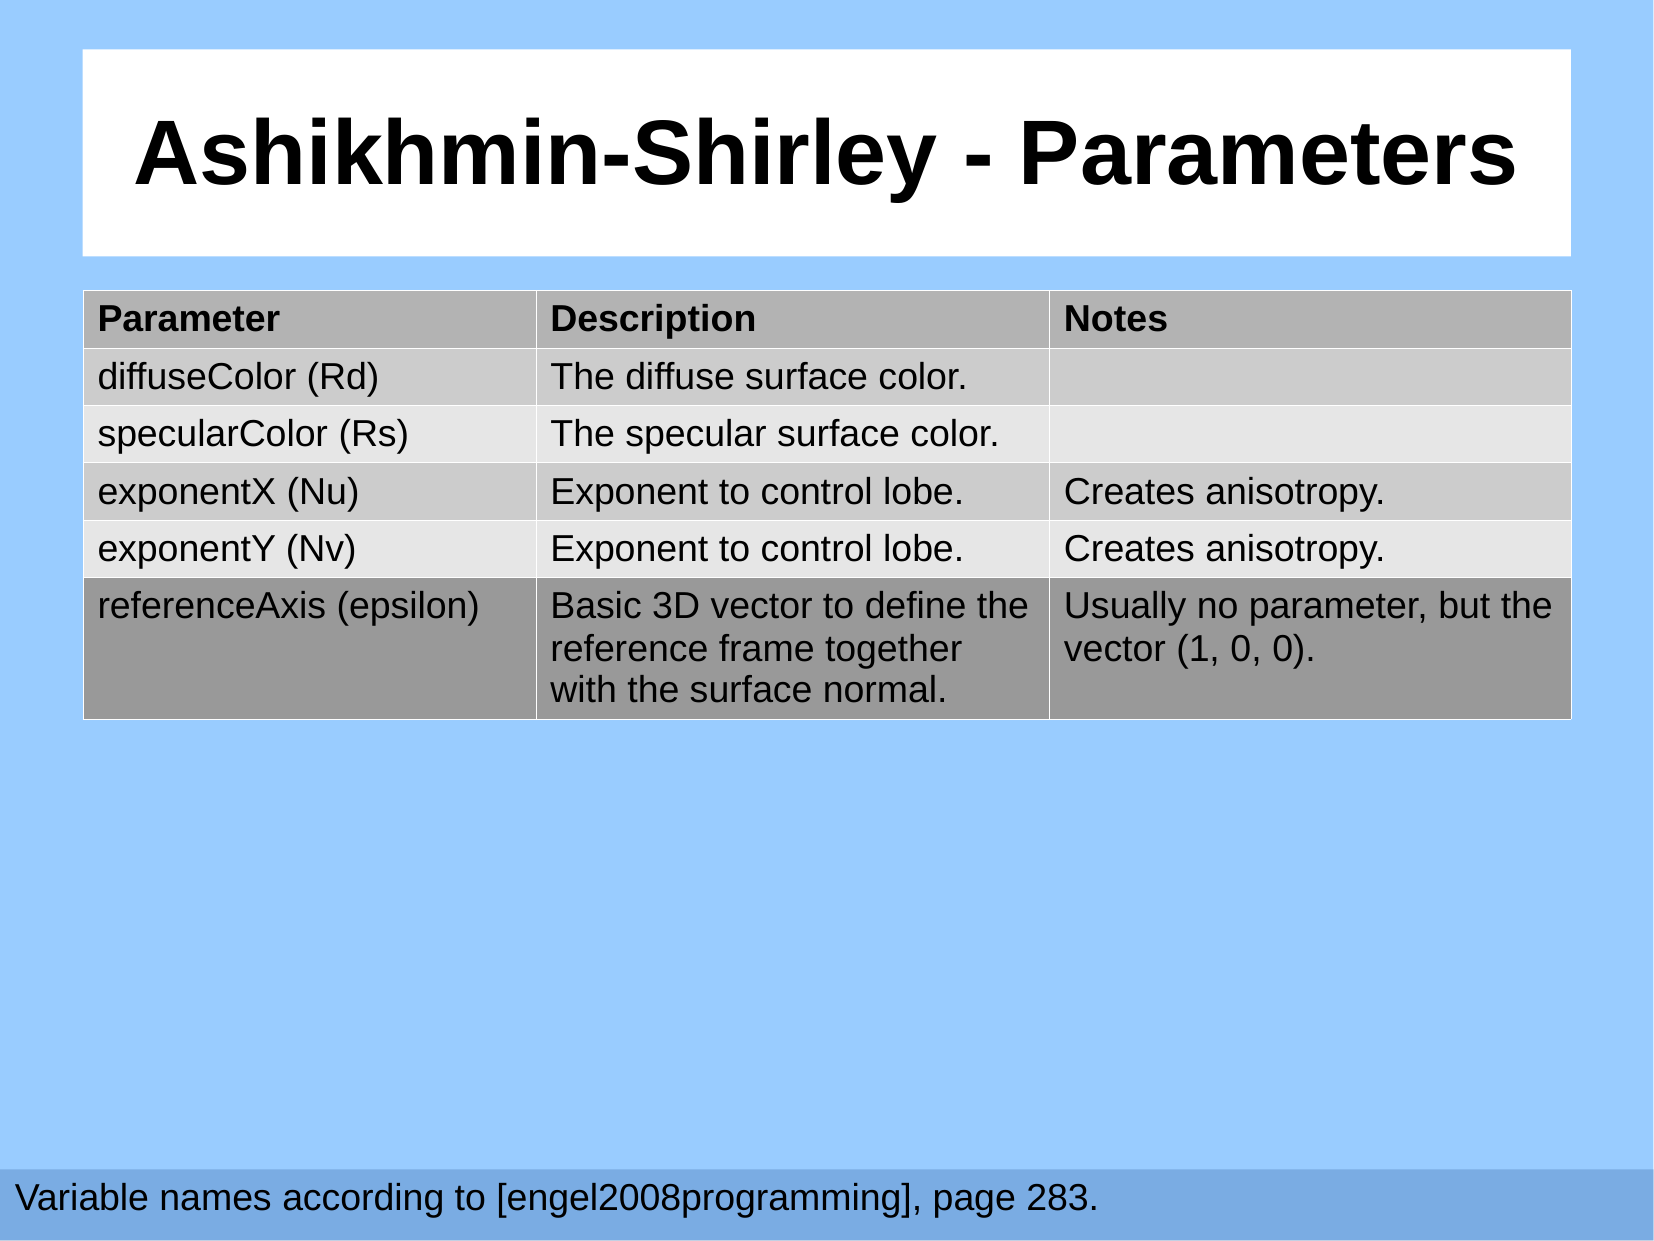

# Ashikhmin-Shirley - Parameters
| Parameter | Description | Notes |
| --- | --- | --- |
| diffuseColor (Rd) | The diffuse surface color. | |
| specularColor (Rs) | The specular surface color. | |
| exponentX (Nu) | Exponent to control lobe. | Creates anisotropy. |
| exponentY (Nv) | Exponent to control lobe. | Creates anisotropy. |
| referenceAxis (epsilon) | Basic 3D vector to define the reference frame together with the surface normal. | Usually no parameter, but the vector (1, 0, 0). |
Variable names according to [engel2008programming], page 283.